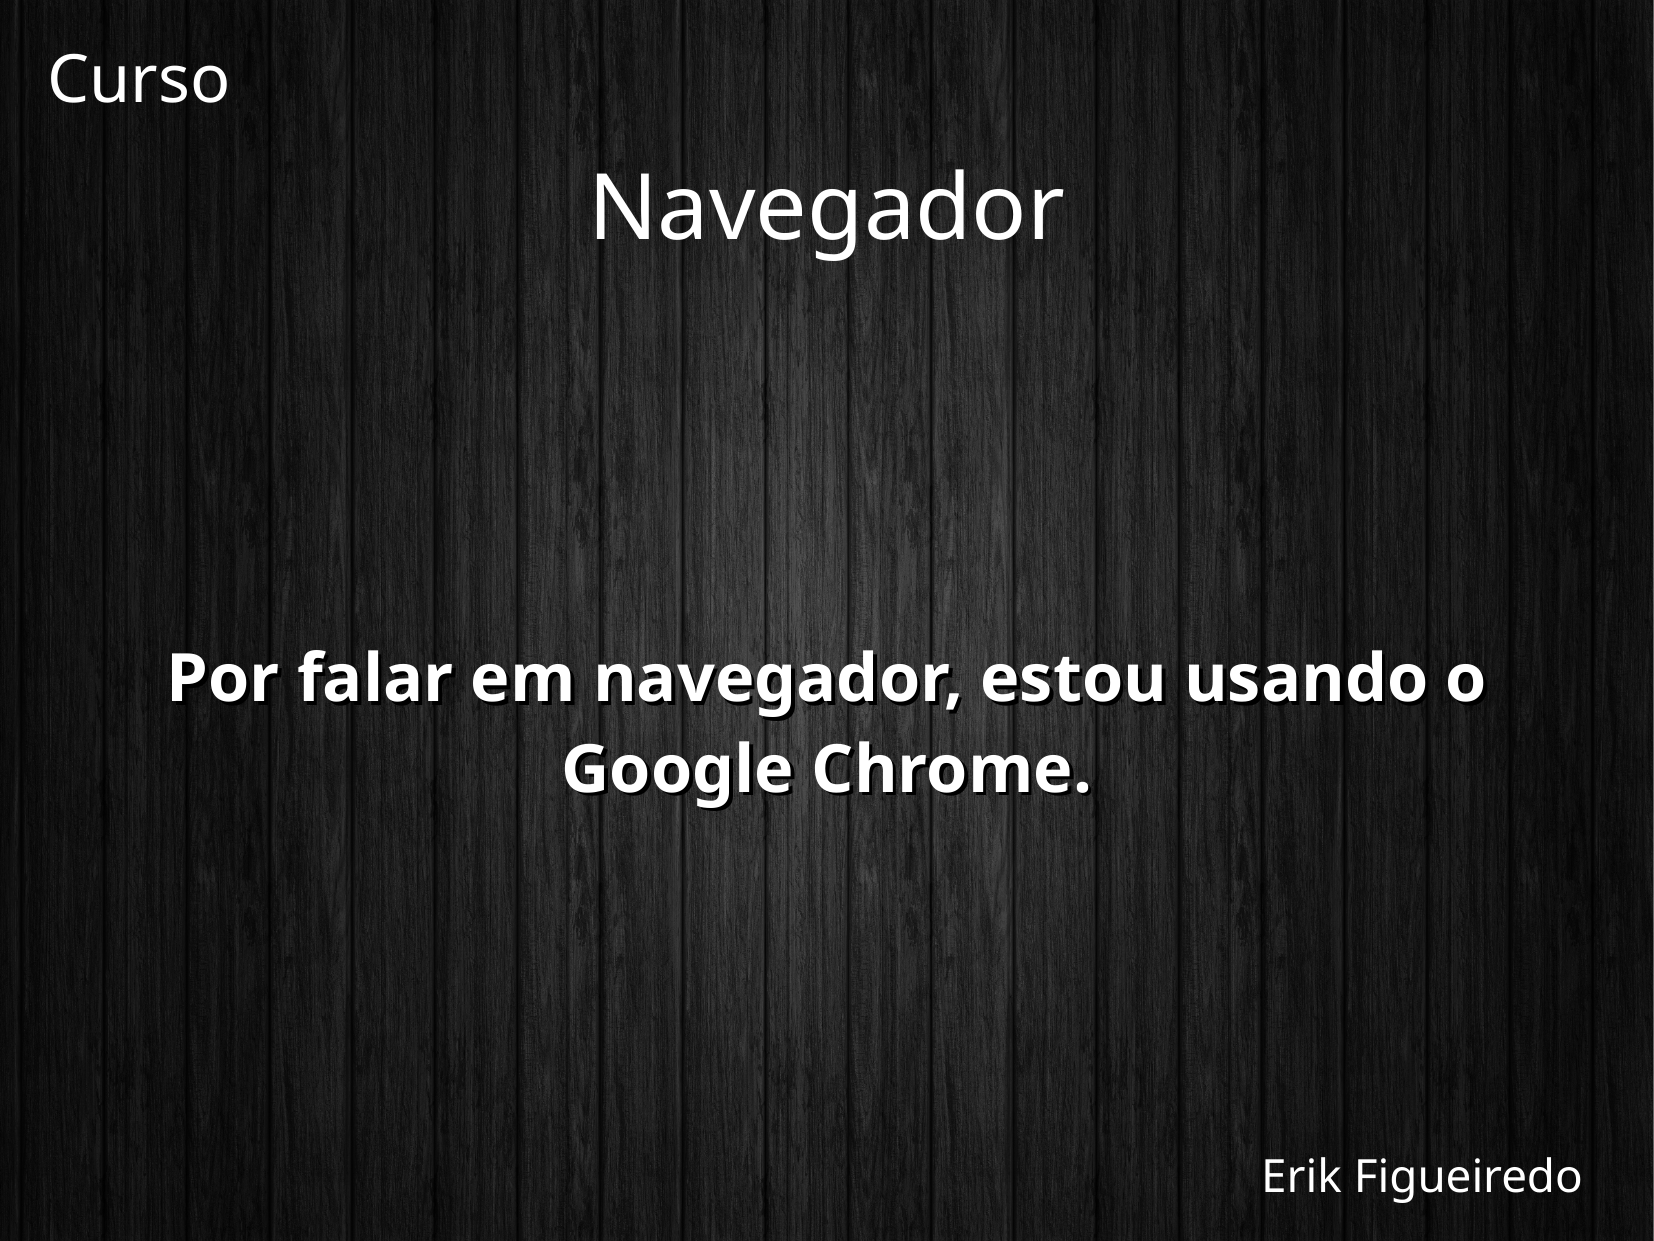

Curso
# Navegador
Por falar em navegador, estou usando o Google Chrome.
Erik Figueiredo